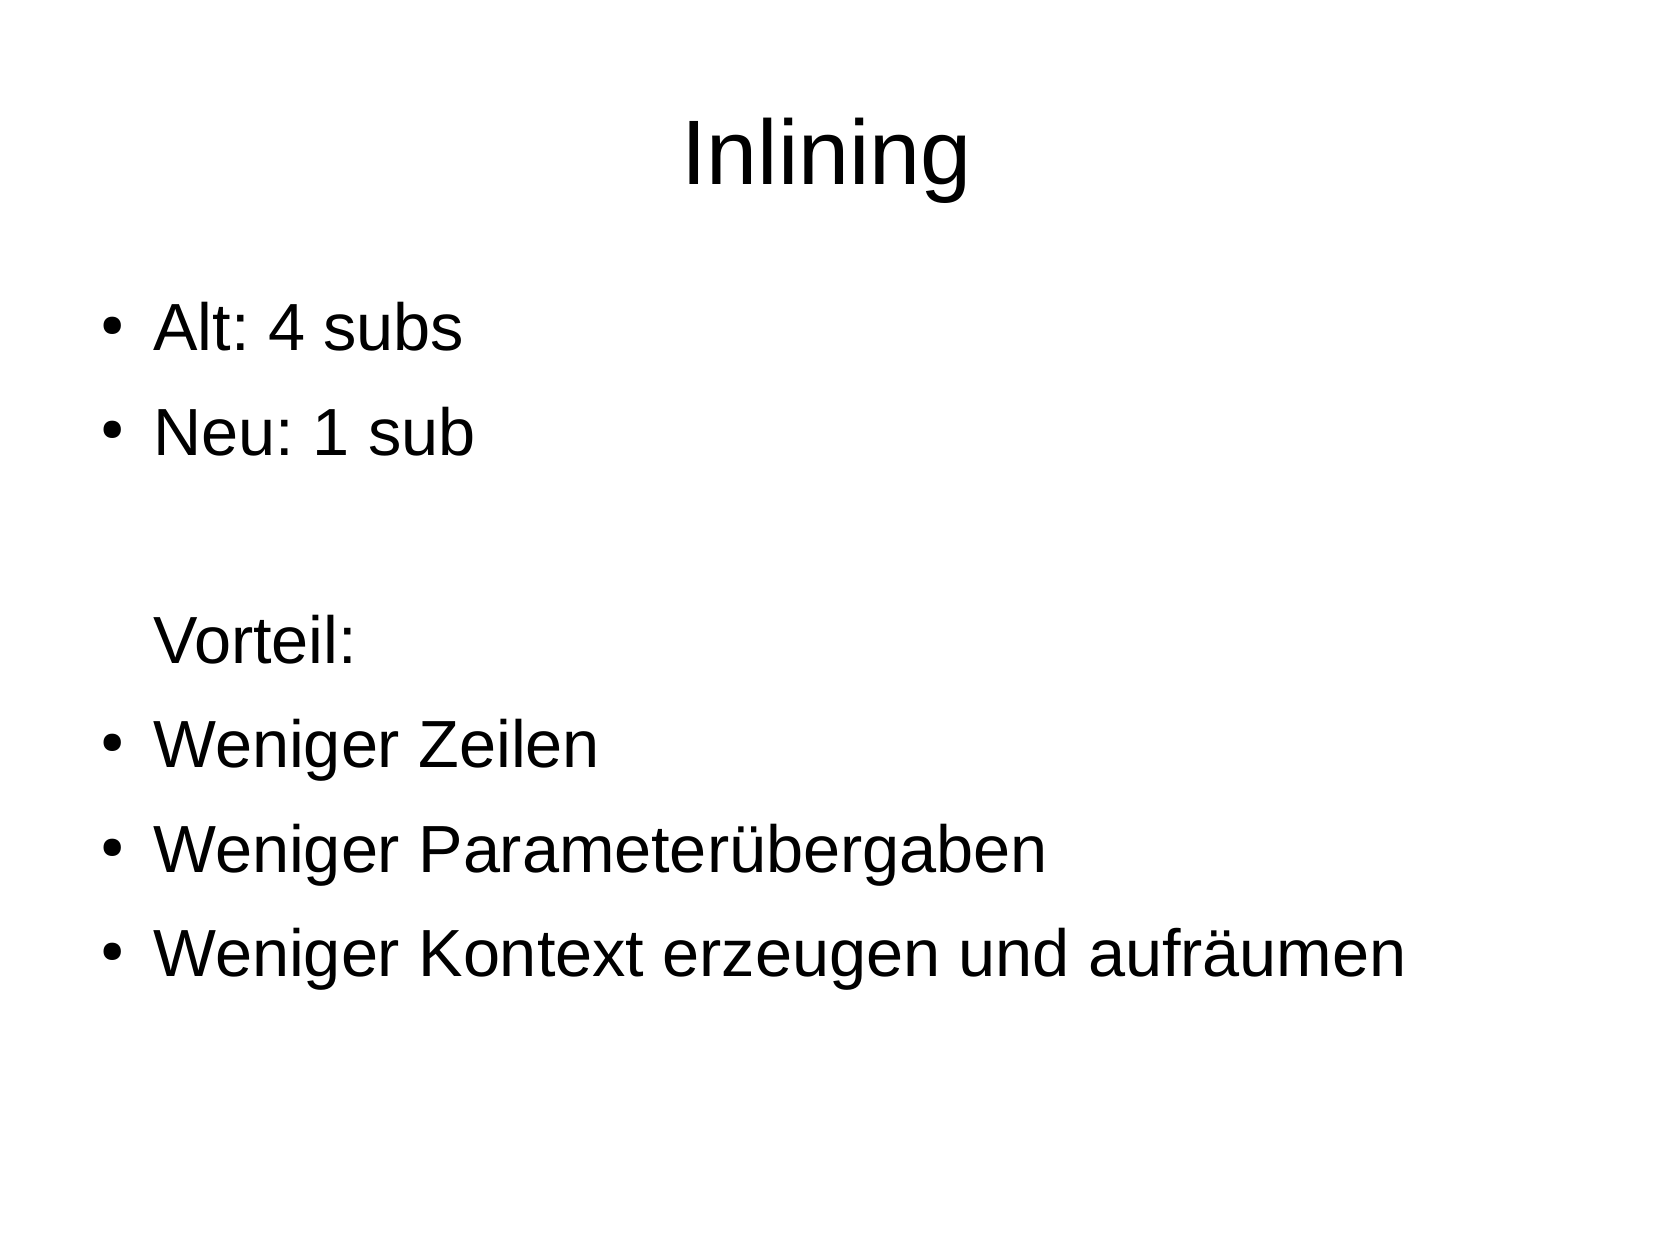

# Inlining
Alt: 4 subs
Neu: 1 sub
Vorteil:
Weniger Zeilen
Weniger Parameterübergaben
Weniger Kontext erzeugen und aufräumen